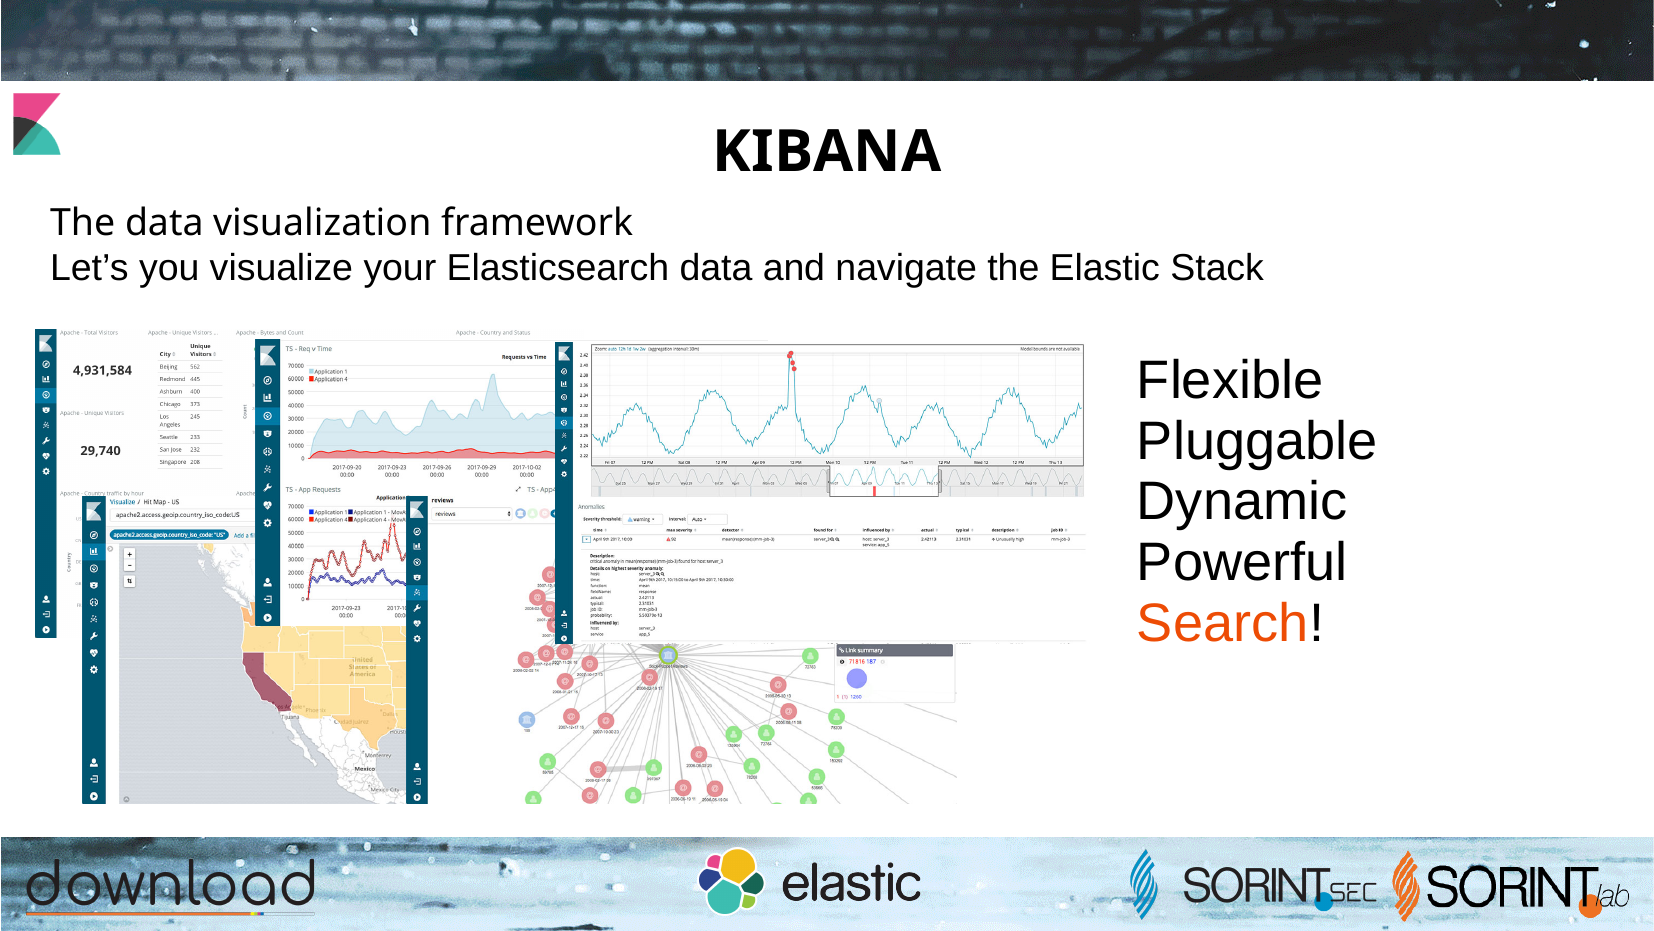

# KIBANA
The data visualization framework
Let’s you visualize your Elasticsearch data and navigate the Elastic Stack
Flexible
Pluggable
Dynamic
Powerful
Search!